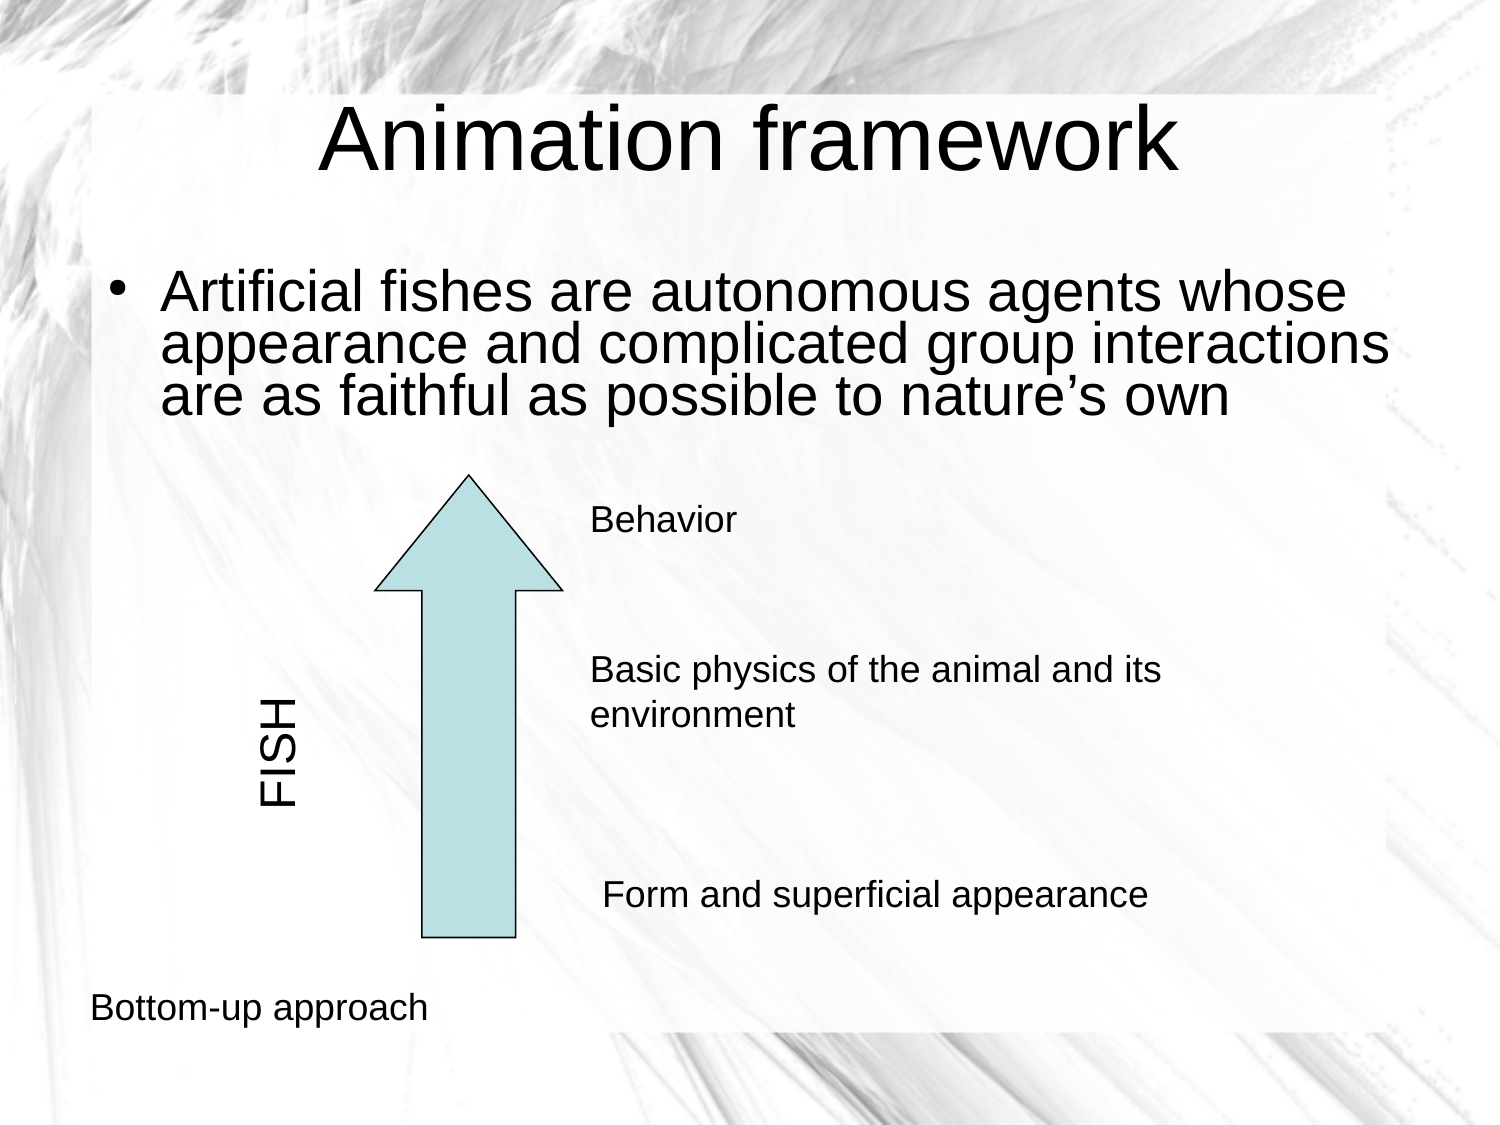

# Animation framework
Artificial fishes are autonomous agents whose appearance and complicated group interactions are as faithful as possible to nature’s own
Behavior
FISH
Basic physics of the animal and its environment
Form and superficial appearance
Bottom-up approach